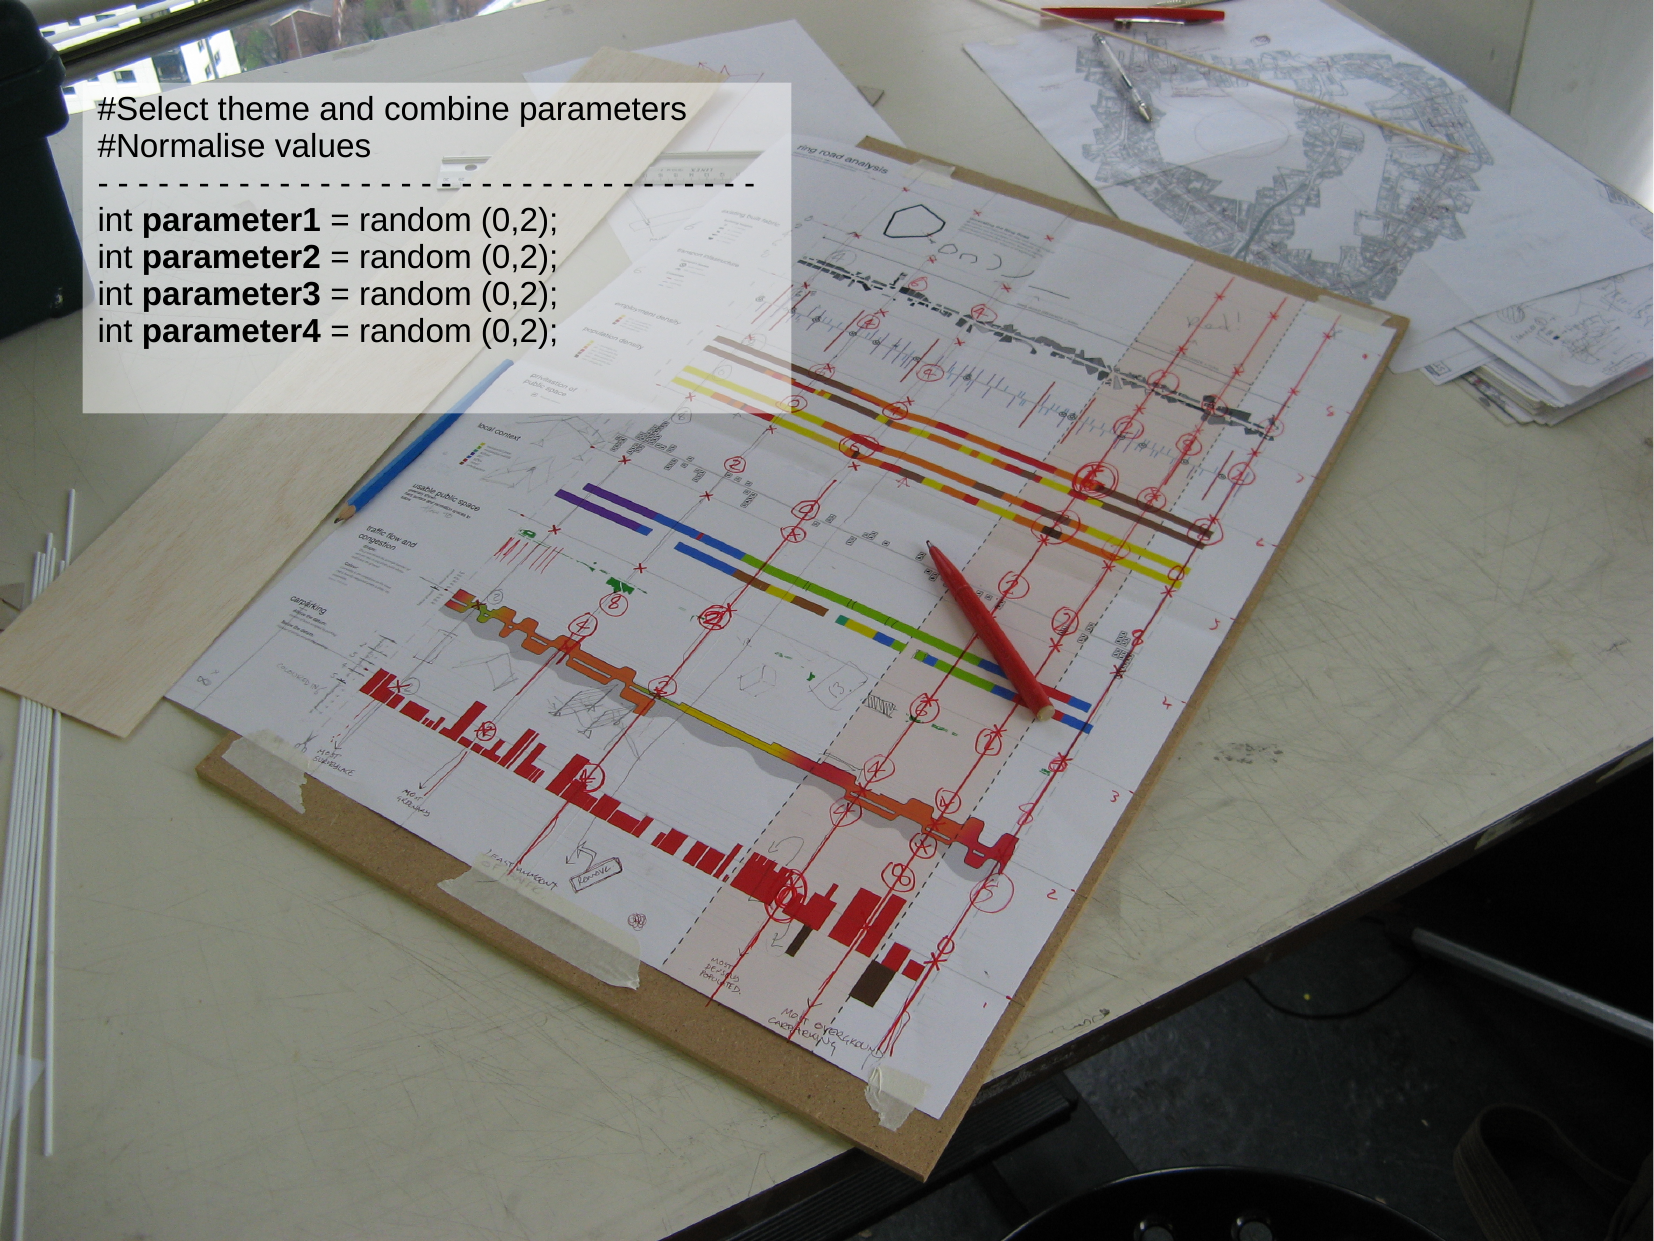

#Select theme and combine parameters
#Normalise values
- - - - - - - - - - - - - - - - - - - - - - - - - - - - - - - - -
int parameter1 = random (0,2);
int parameter2 = random (0,2);
int parameter3 = random (0,2);
int parameter4 = random (0,2);